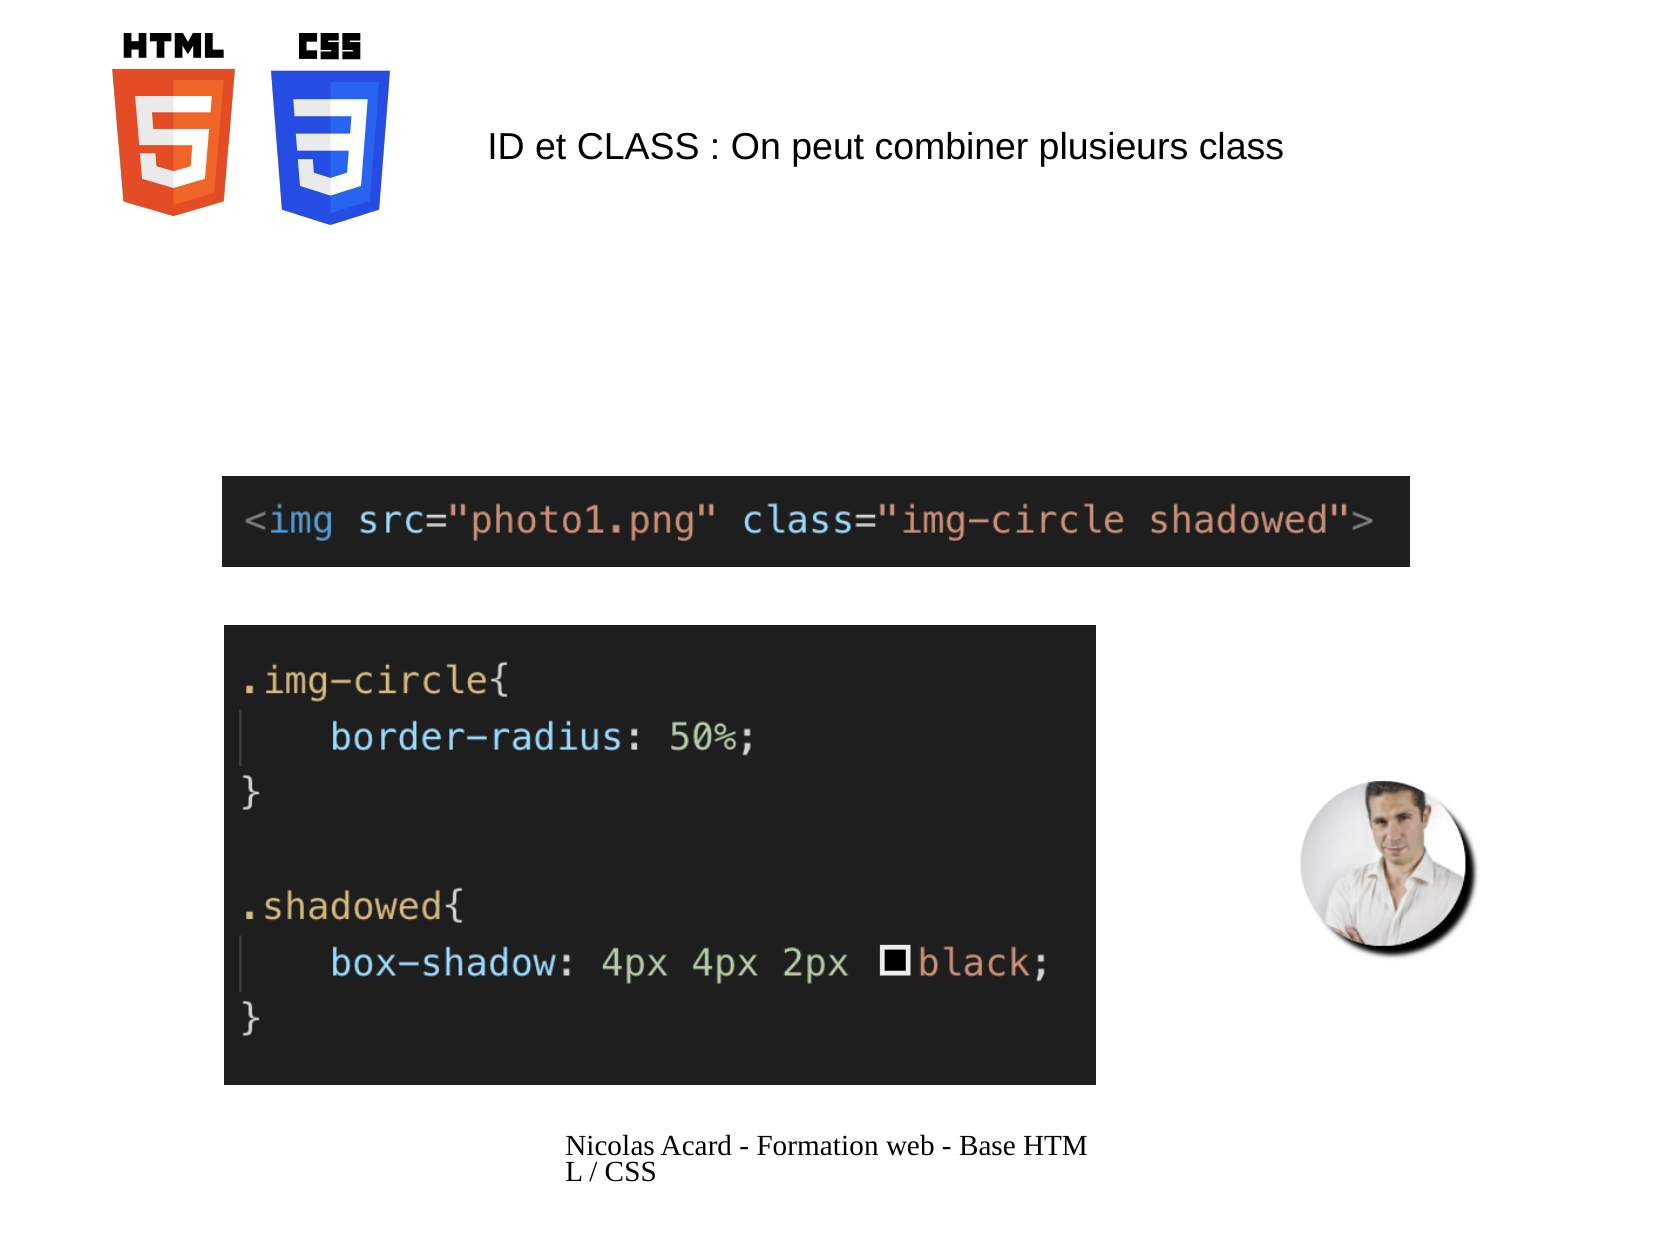

ID et CLASS : On peut combiner plusieurs class
Nicolas Acard - Formation web - Base HTML / CSS